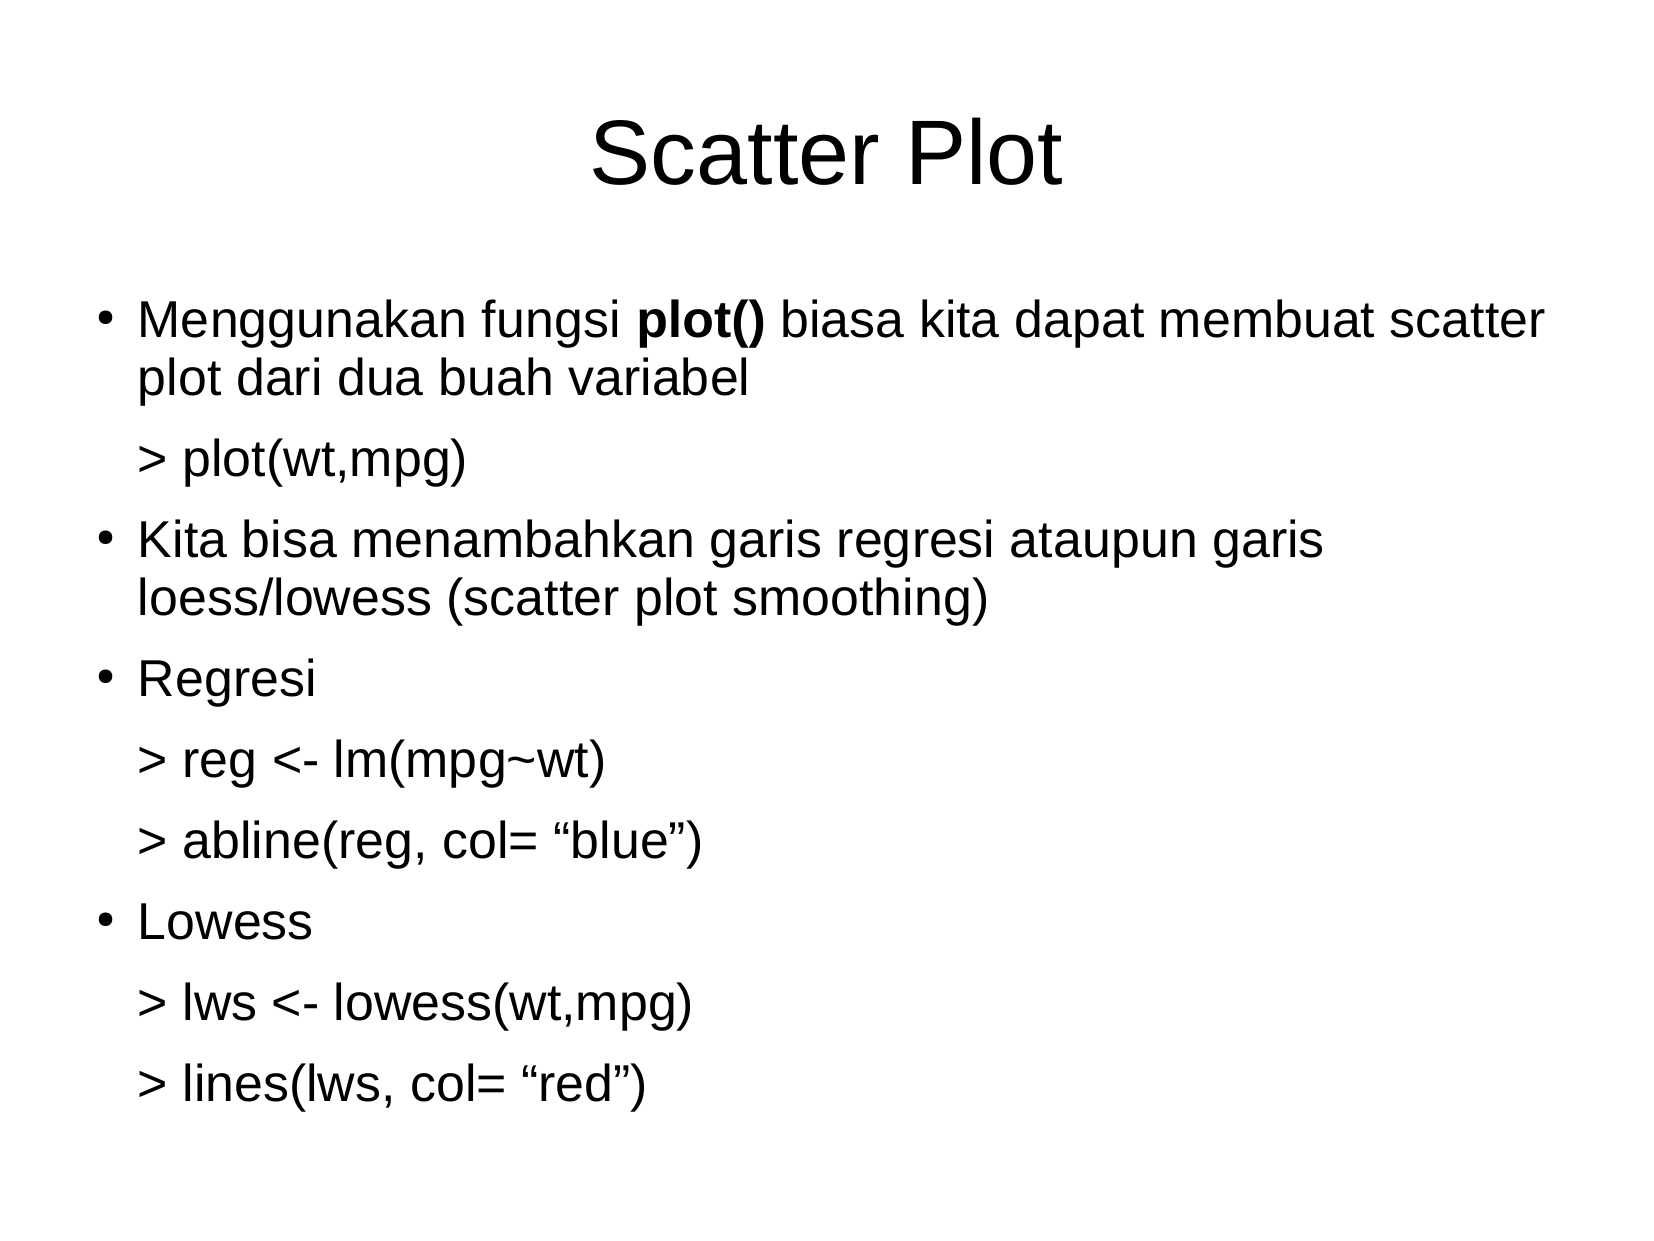

# Scatter Plot
Menggunakan fungsi plot() biasa kita dapat membuat scatter plot dari dua buah variabel
> plot(wt,mpg)
Kita bisa menambahkan garis regresi ataupun garis loess/lowess (scatter plot smoothing)
Regresi
> reg <- lm(mpg~wt)
> abline(reg, col= “blue”)
Lowess
> lws <- lowess(wt,mpg)
> lines(lws, col= “red”)